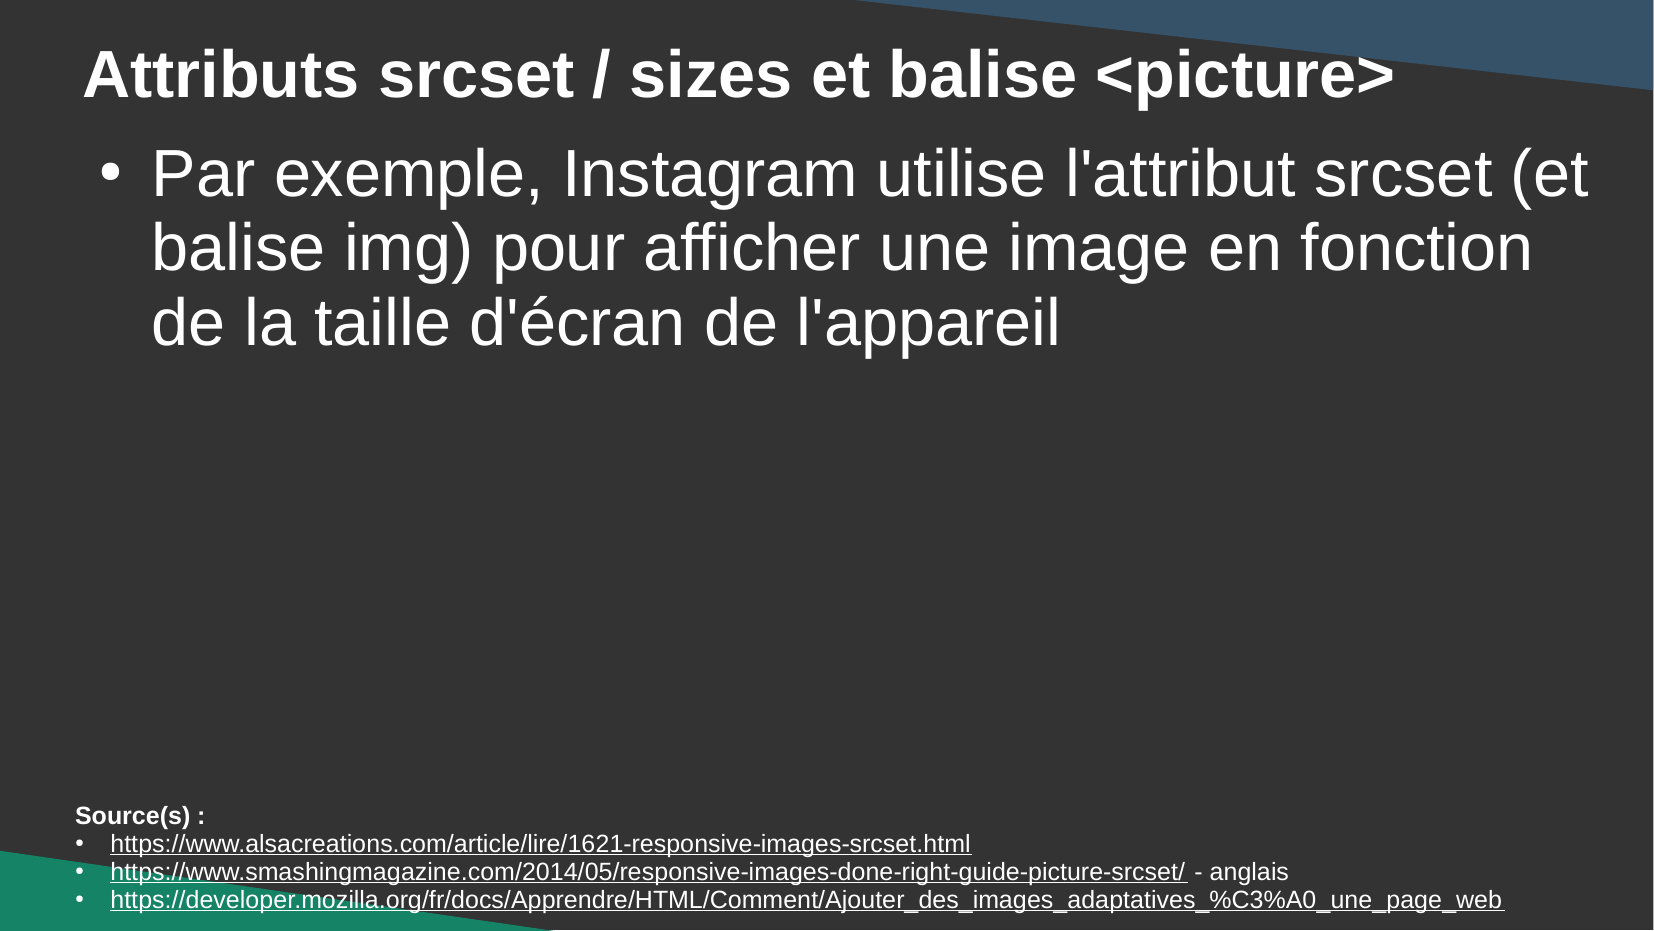

# Attributs srcset / sizes et balise <picture>
Par exemple, Instagram utilise l'attribut srcset (et balise img) pour afficher une image en fonction de la taille d'écran de l'appareil
Source(s) :
https://www.alsacreations.com/article/lire/1621-responsive-images-srcset.html
https://www.smashingmagazine.com/2014/05/responsive-images-done-right-guide-picture-srcset/ - anglais
https://developer.mozilla.org/fr/docs/Apprendre/HTML/Comment/Ajouter_des_images_adaptatives_%C3%A0_une_page_web